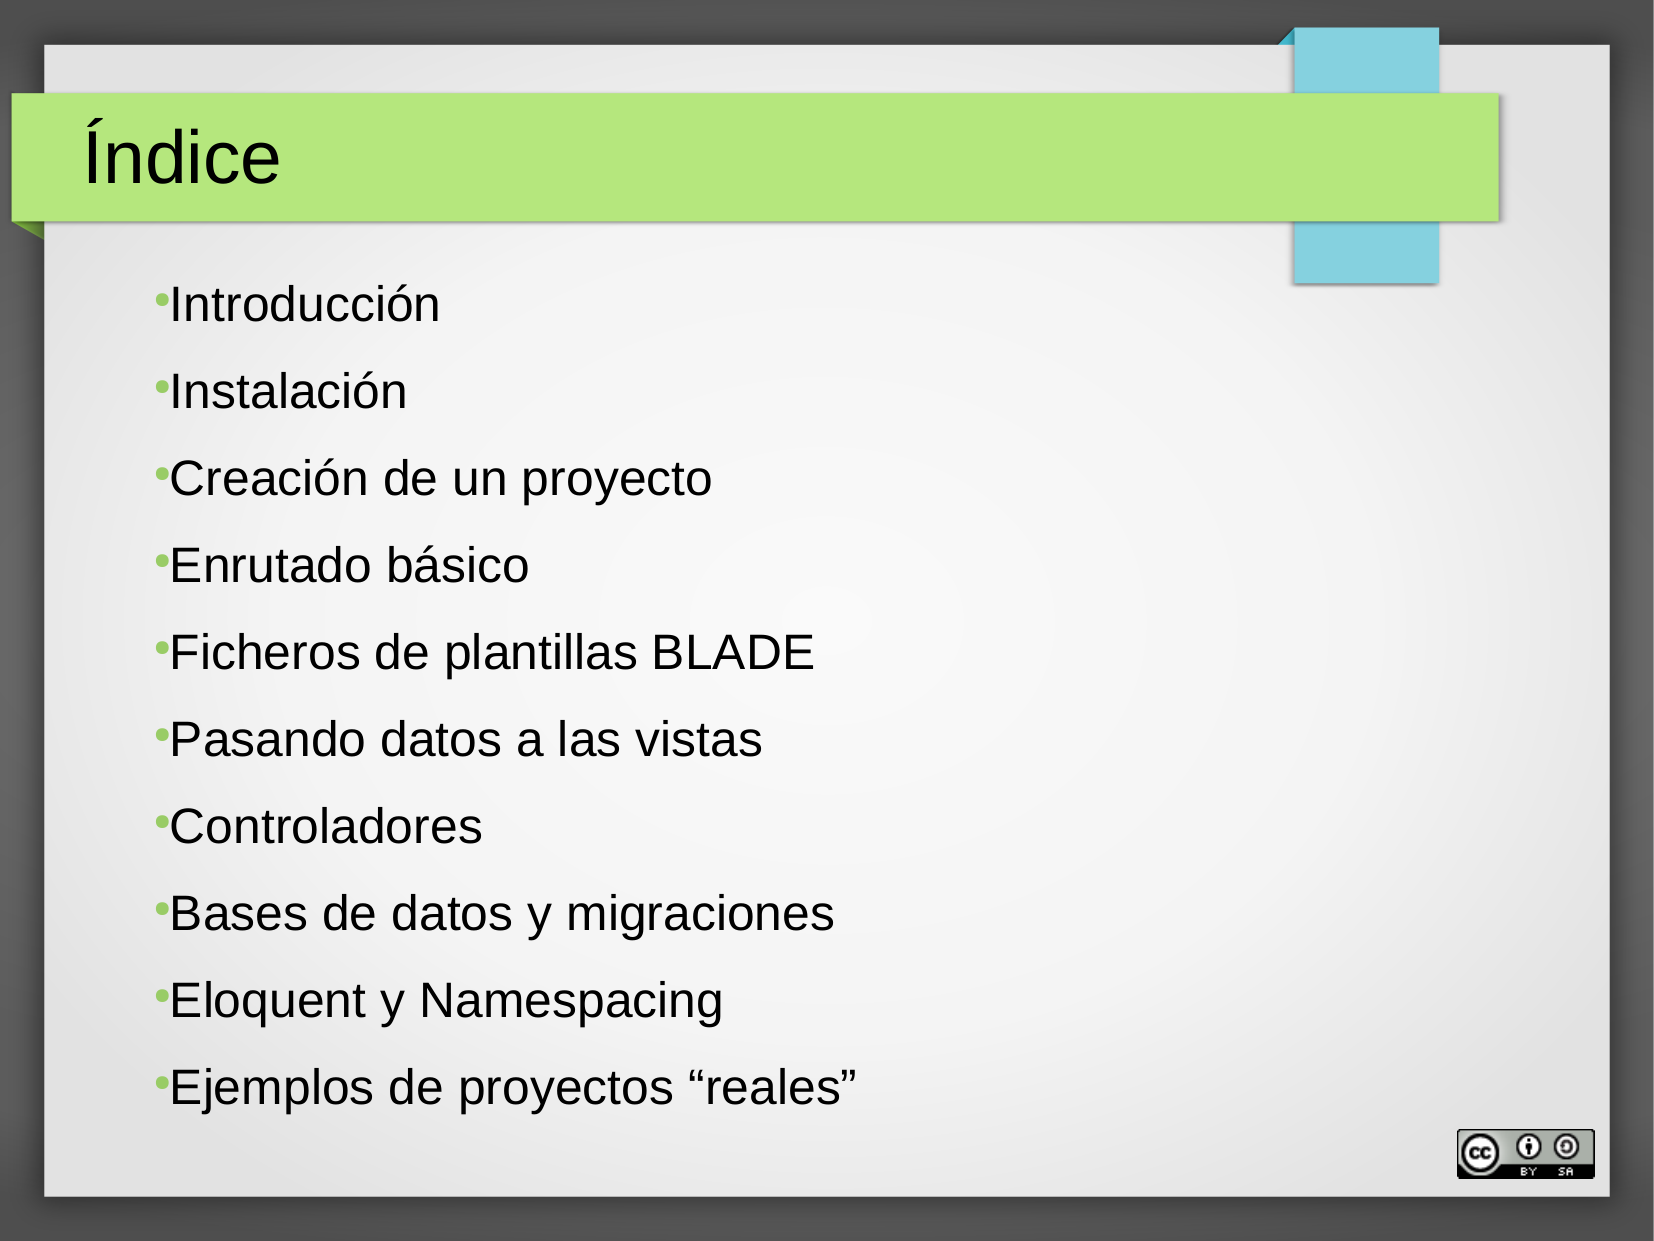

# Índice
Introducción
Instalación
Creación de un proyecto
Enrutado básico
Ficheros de plantillas BLADE
Pasando datos a las vistas
Controladores
Bases de datos y migraciones
Eloquent y Namespacing
Ejemplos de proyectos “reales”